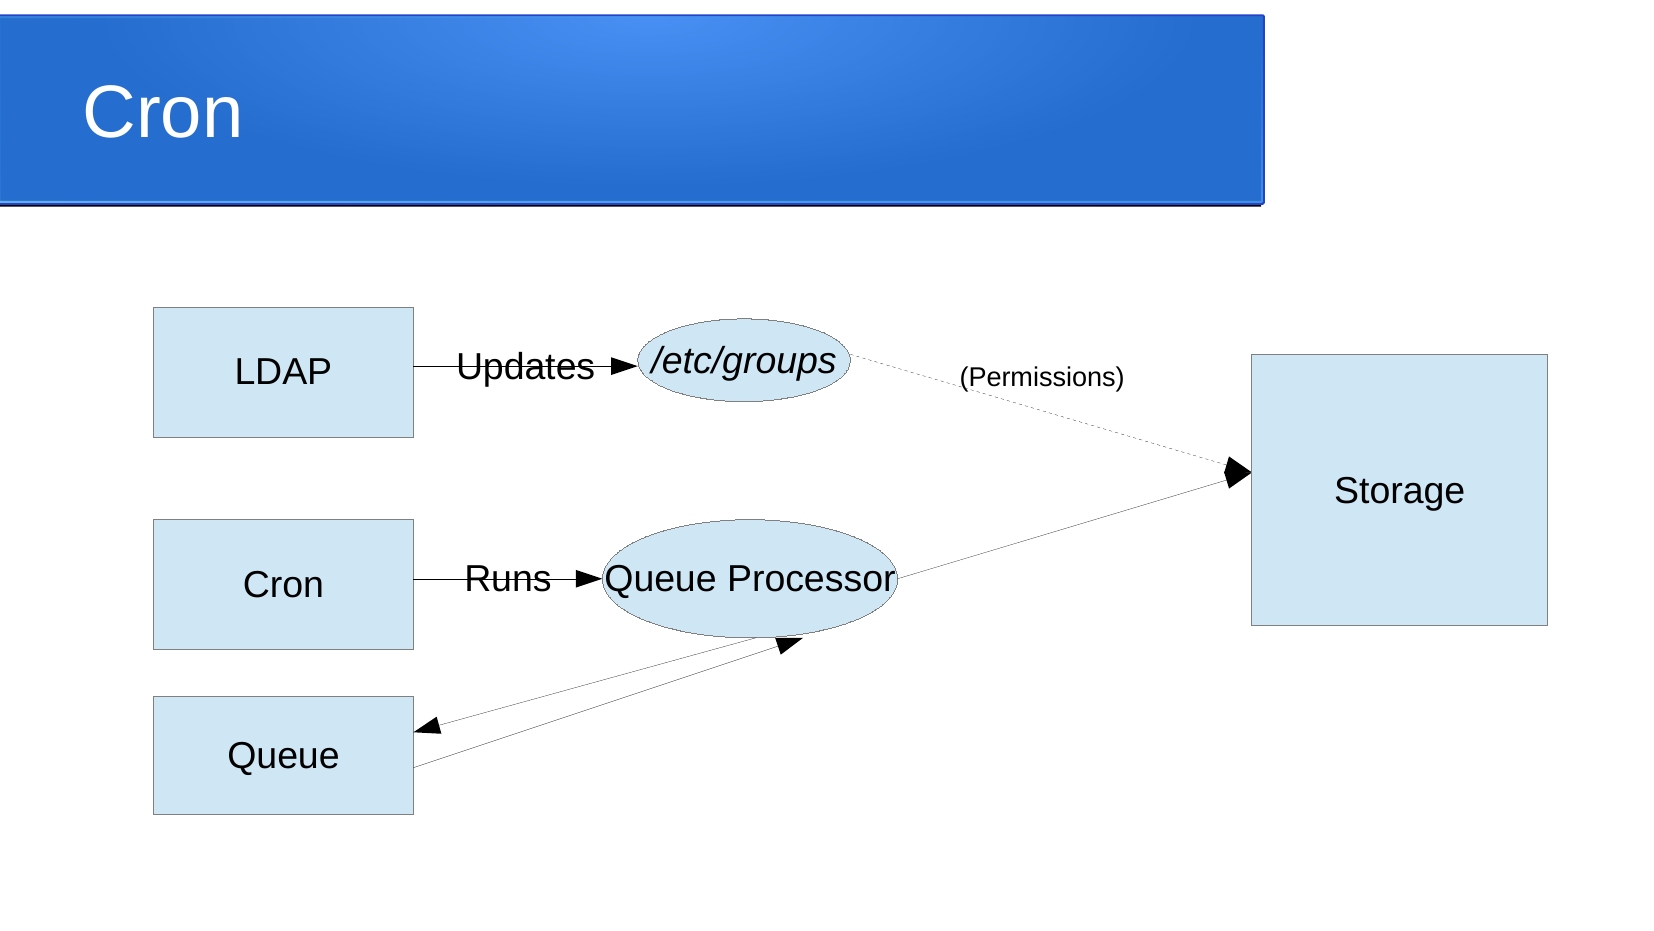

# Cron
LDAP
/etc/groups
(Permissions)
Storage
Updates
Cron
Queue Processor
Runs
Queue